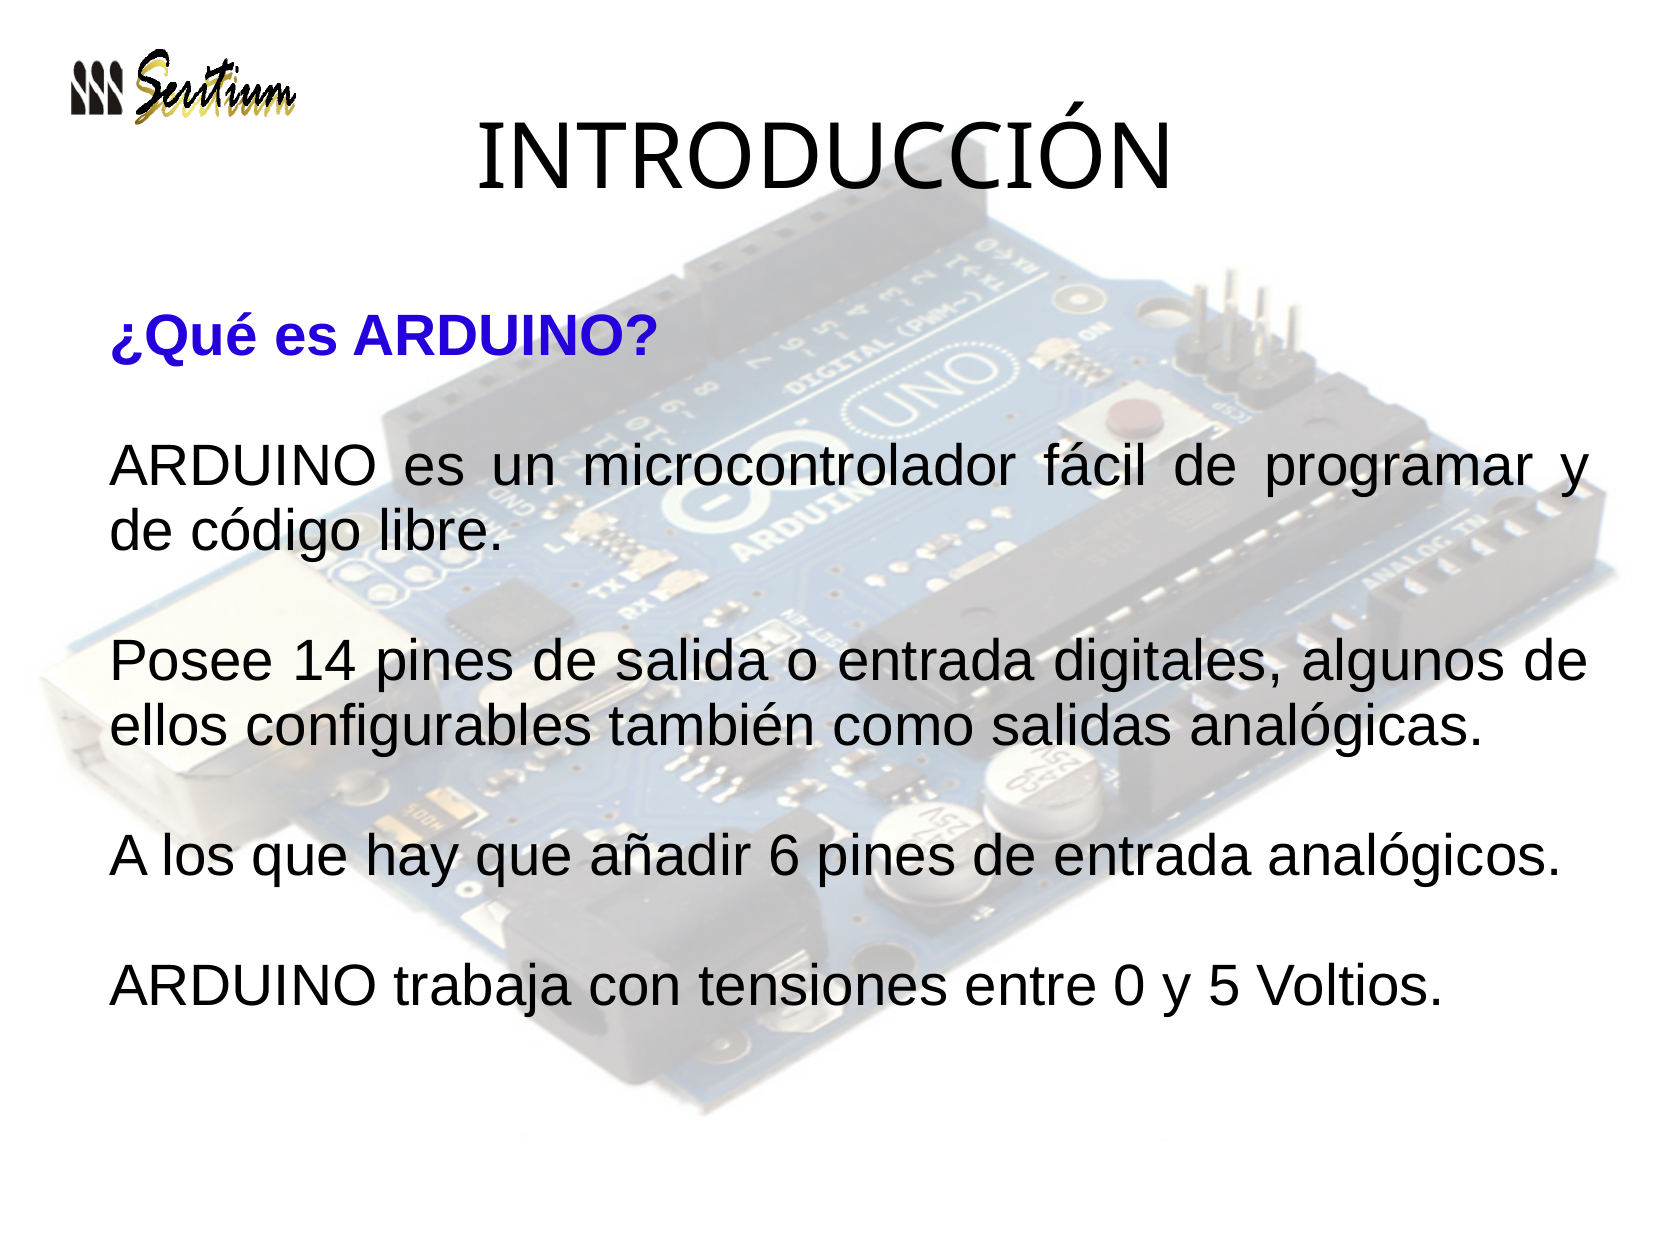

# INTRODUCCIÓN
¿Qué es ARDUINO?
ARDUINO es un microcontrolador fácil de programar y de código libre.
Posee 14 pines de salida o entrada digitales, algunos de ellos configurables también como salidas analógicas.
A los que hay que añadir 6 pines de entrada analógicos.
ARDUINO trabaja con tensiones entre 0 y 5 Voltios.